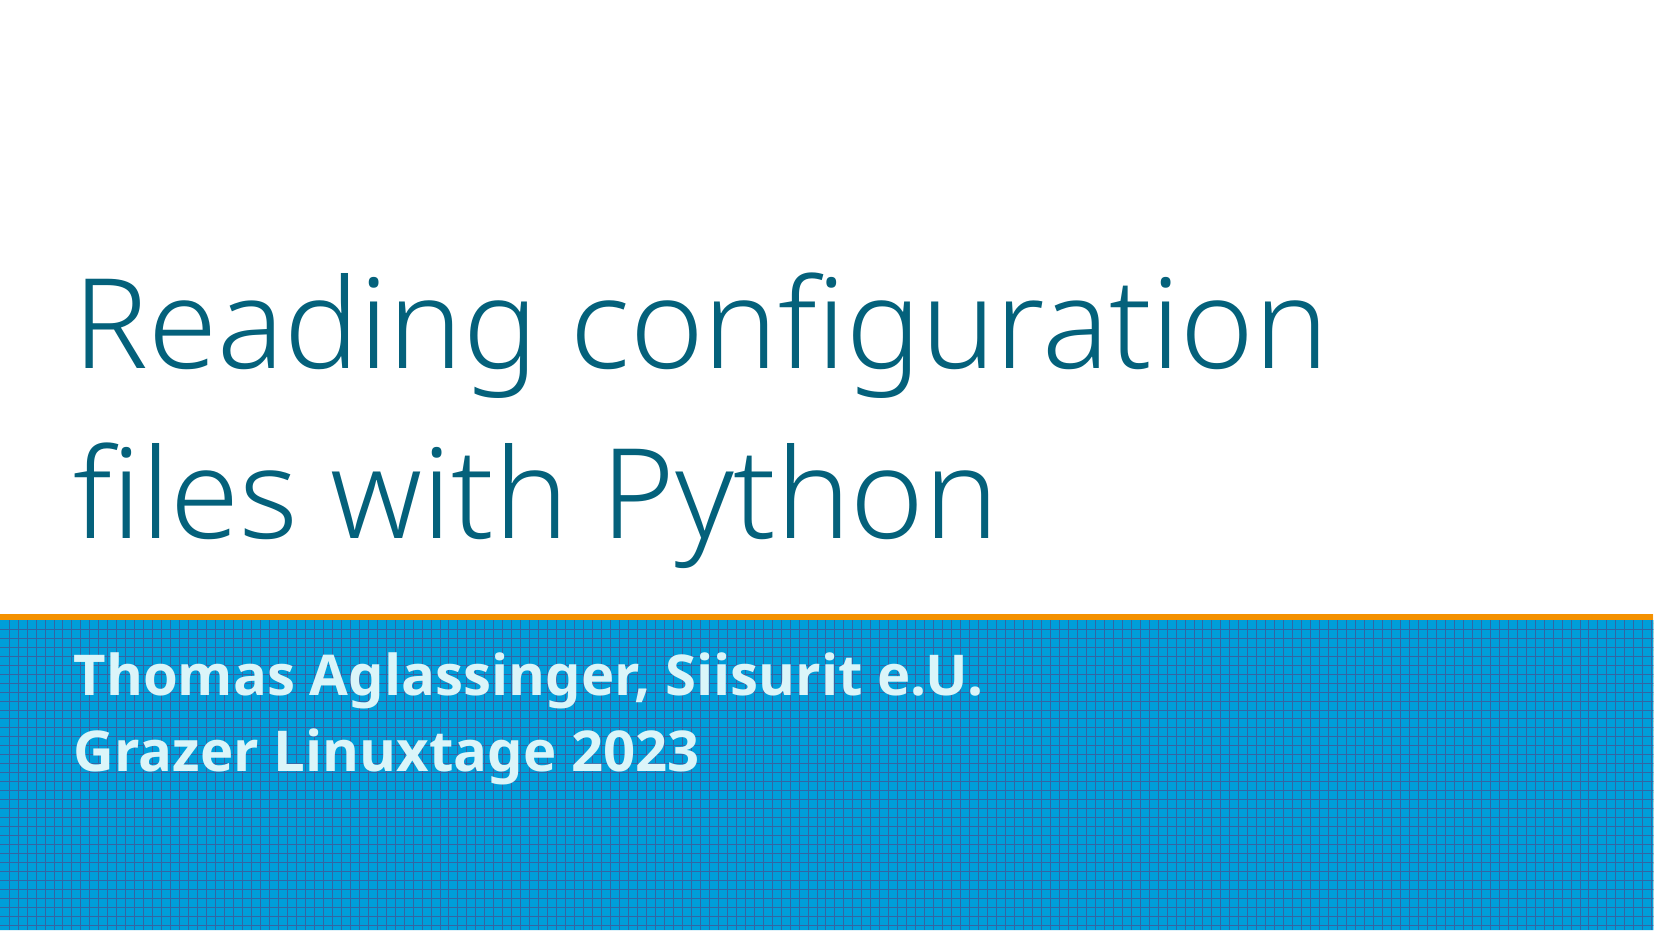

# Reading configuration files with Python
Thomas Aglassinger, Siisurit e.U.
Grazer Linuxtage 2023